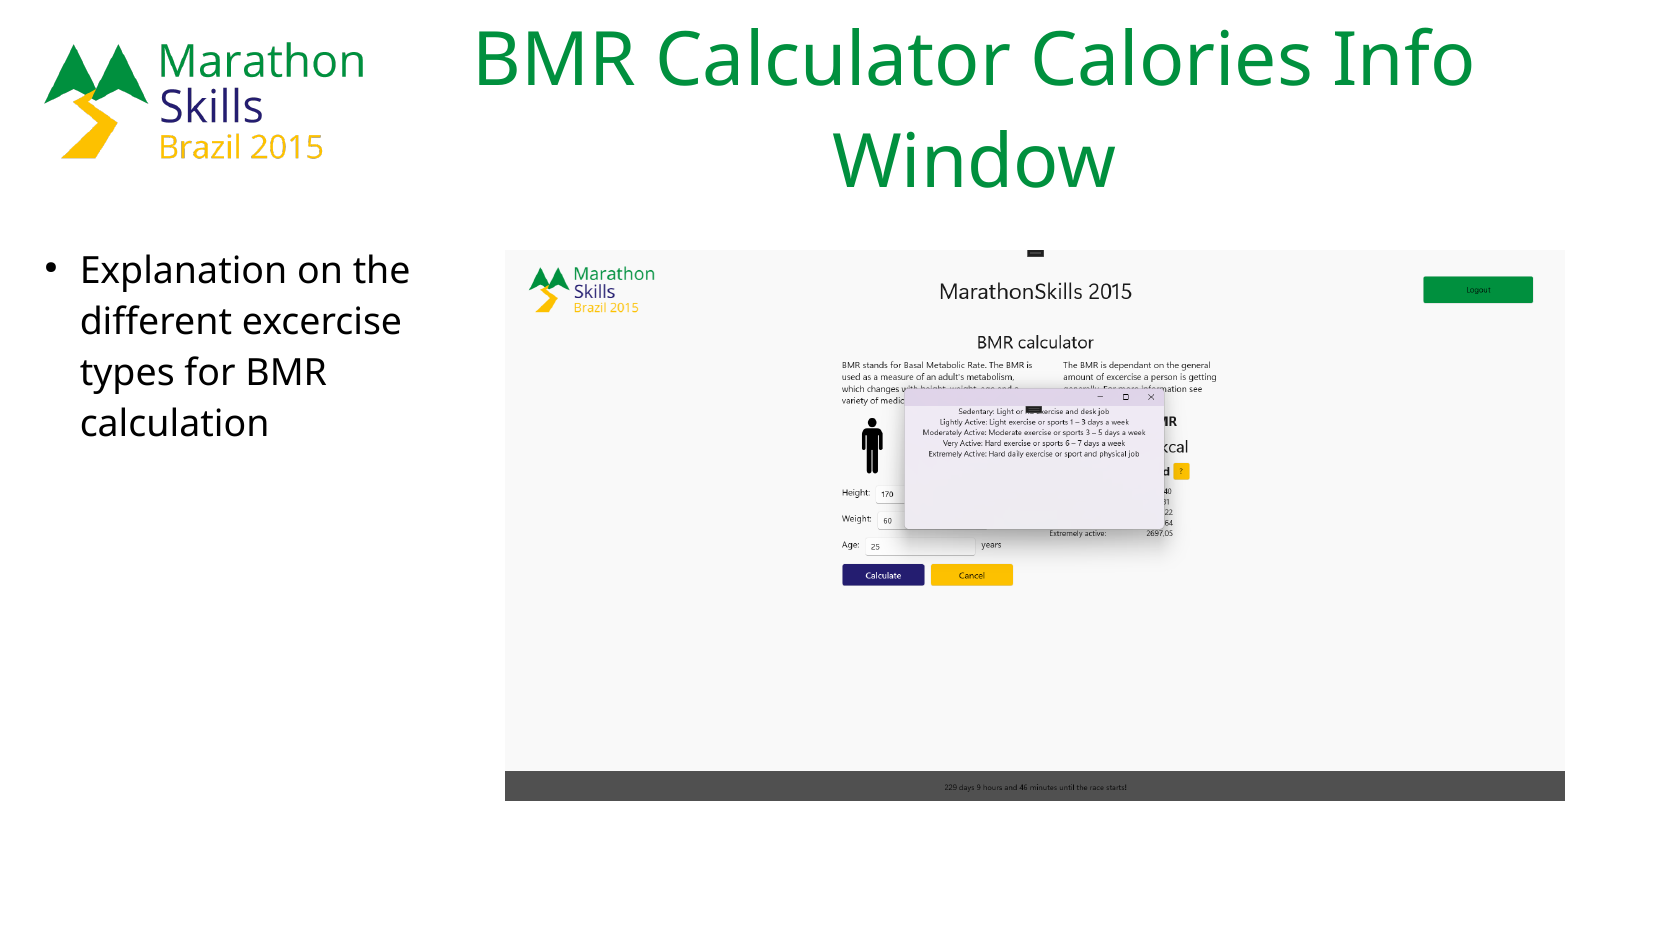

# BMR Calculator Calories Info Window
Explanation on the different excercise types for BMR calculation